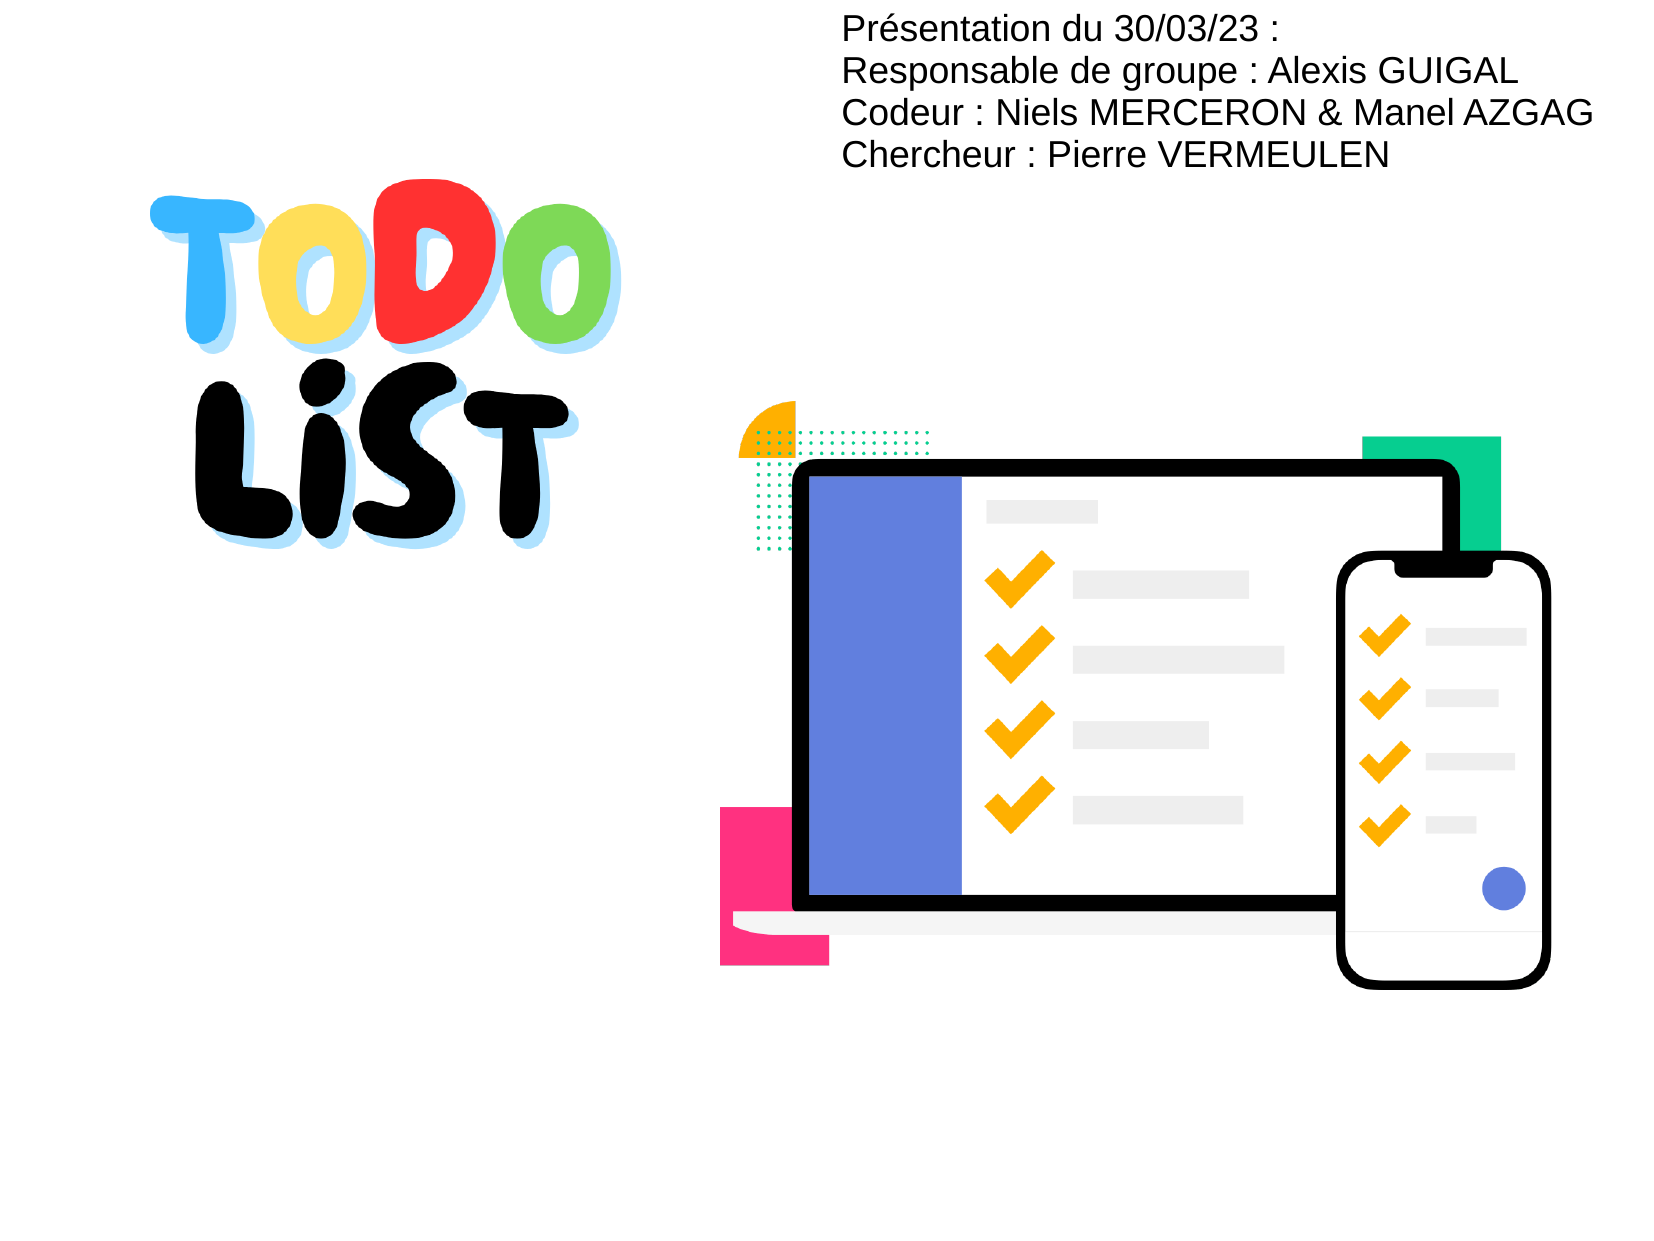

Présentation du 30/03/23 :
Responsable de groupe : Alexis GUIGAL
Codeur : Niels MERCERON & Manel AZGAG
Chercheur : Pierre VERMEULEN